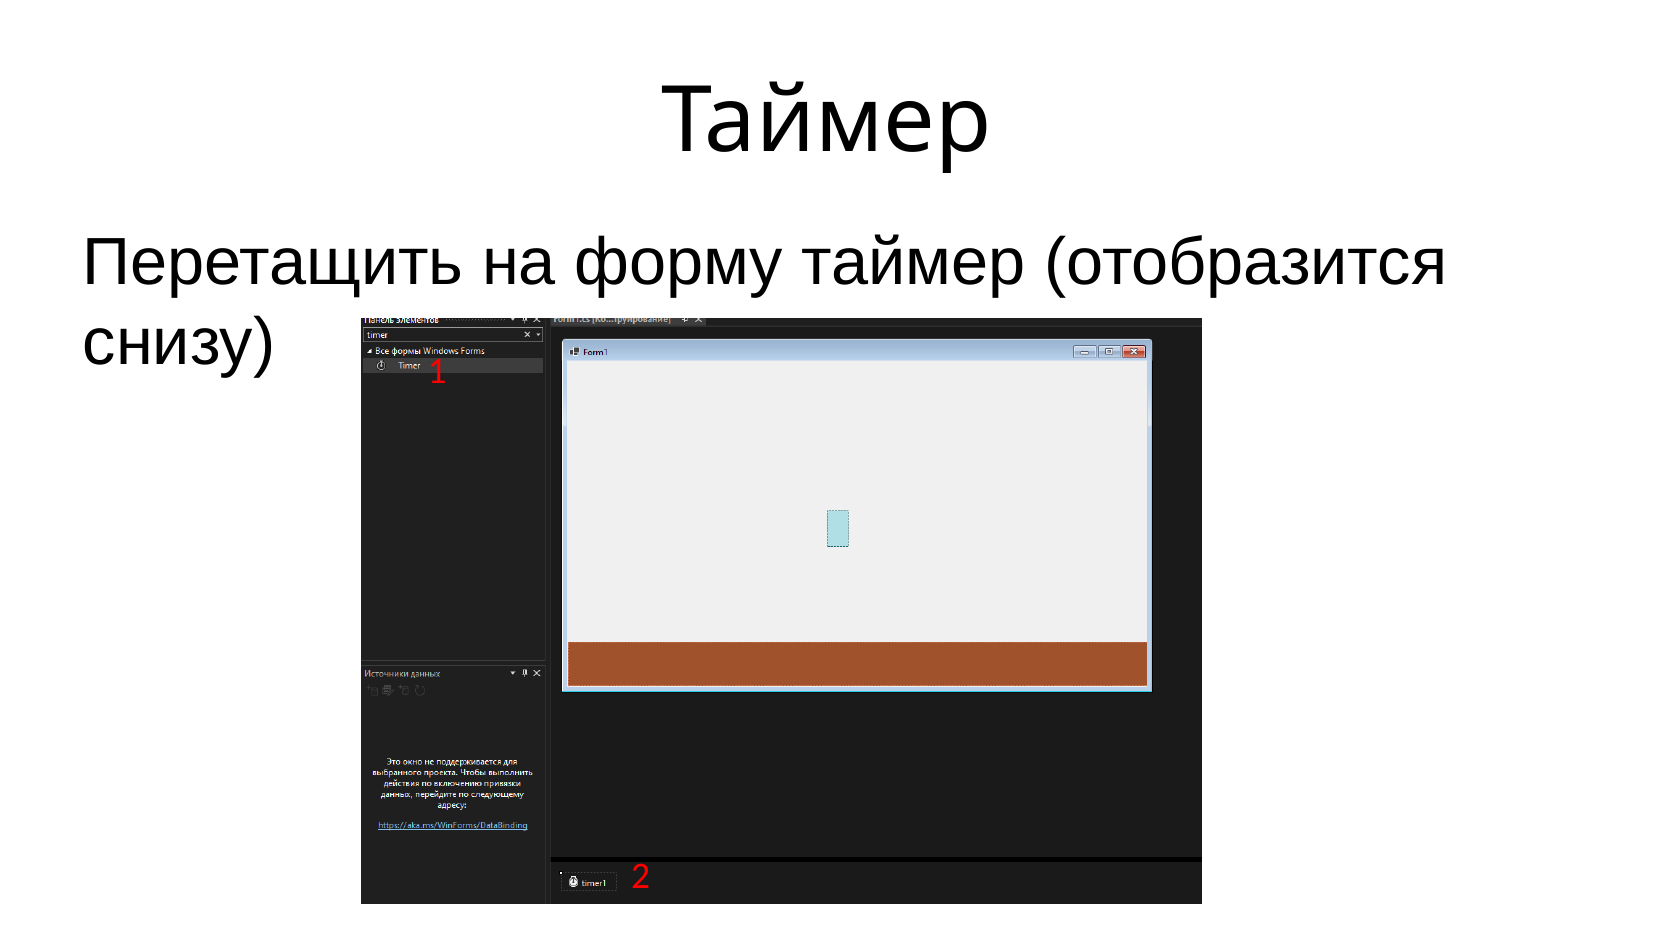

# Таймер
Перетащить на форму таймер (отобразится снизу)
1
2